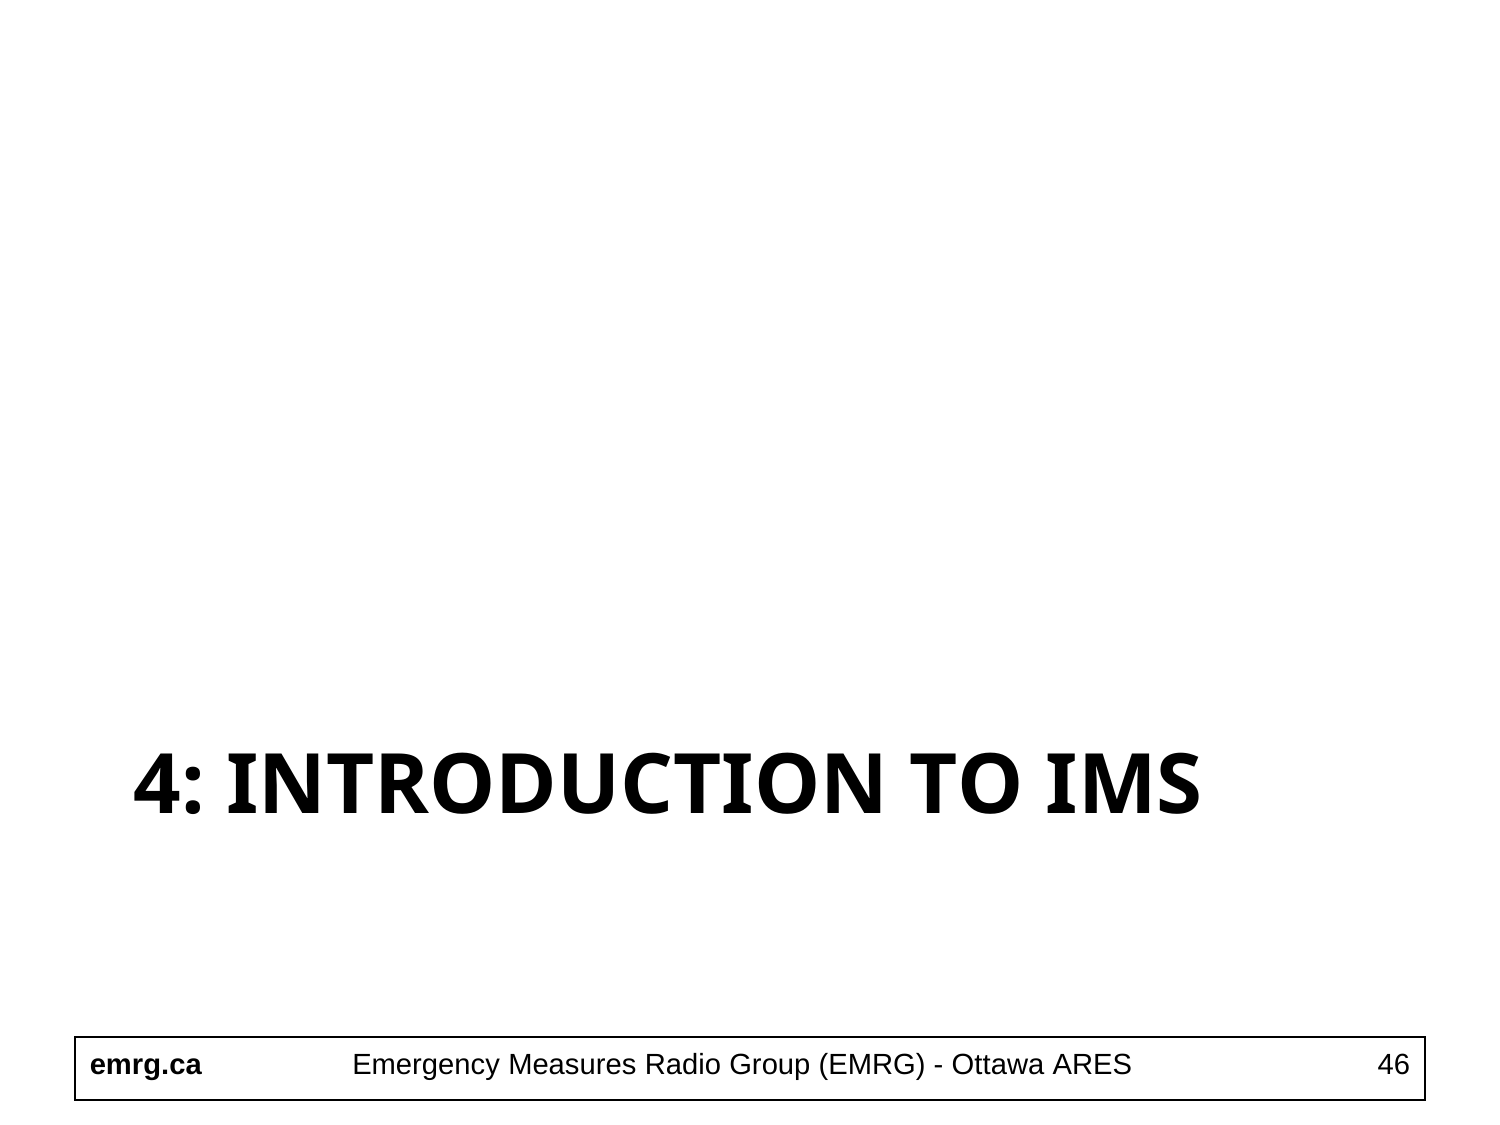

# 4: INTRODUCTION TO IMS
Emergency Measures Radio Group (EMRG) - Ottawa ARES